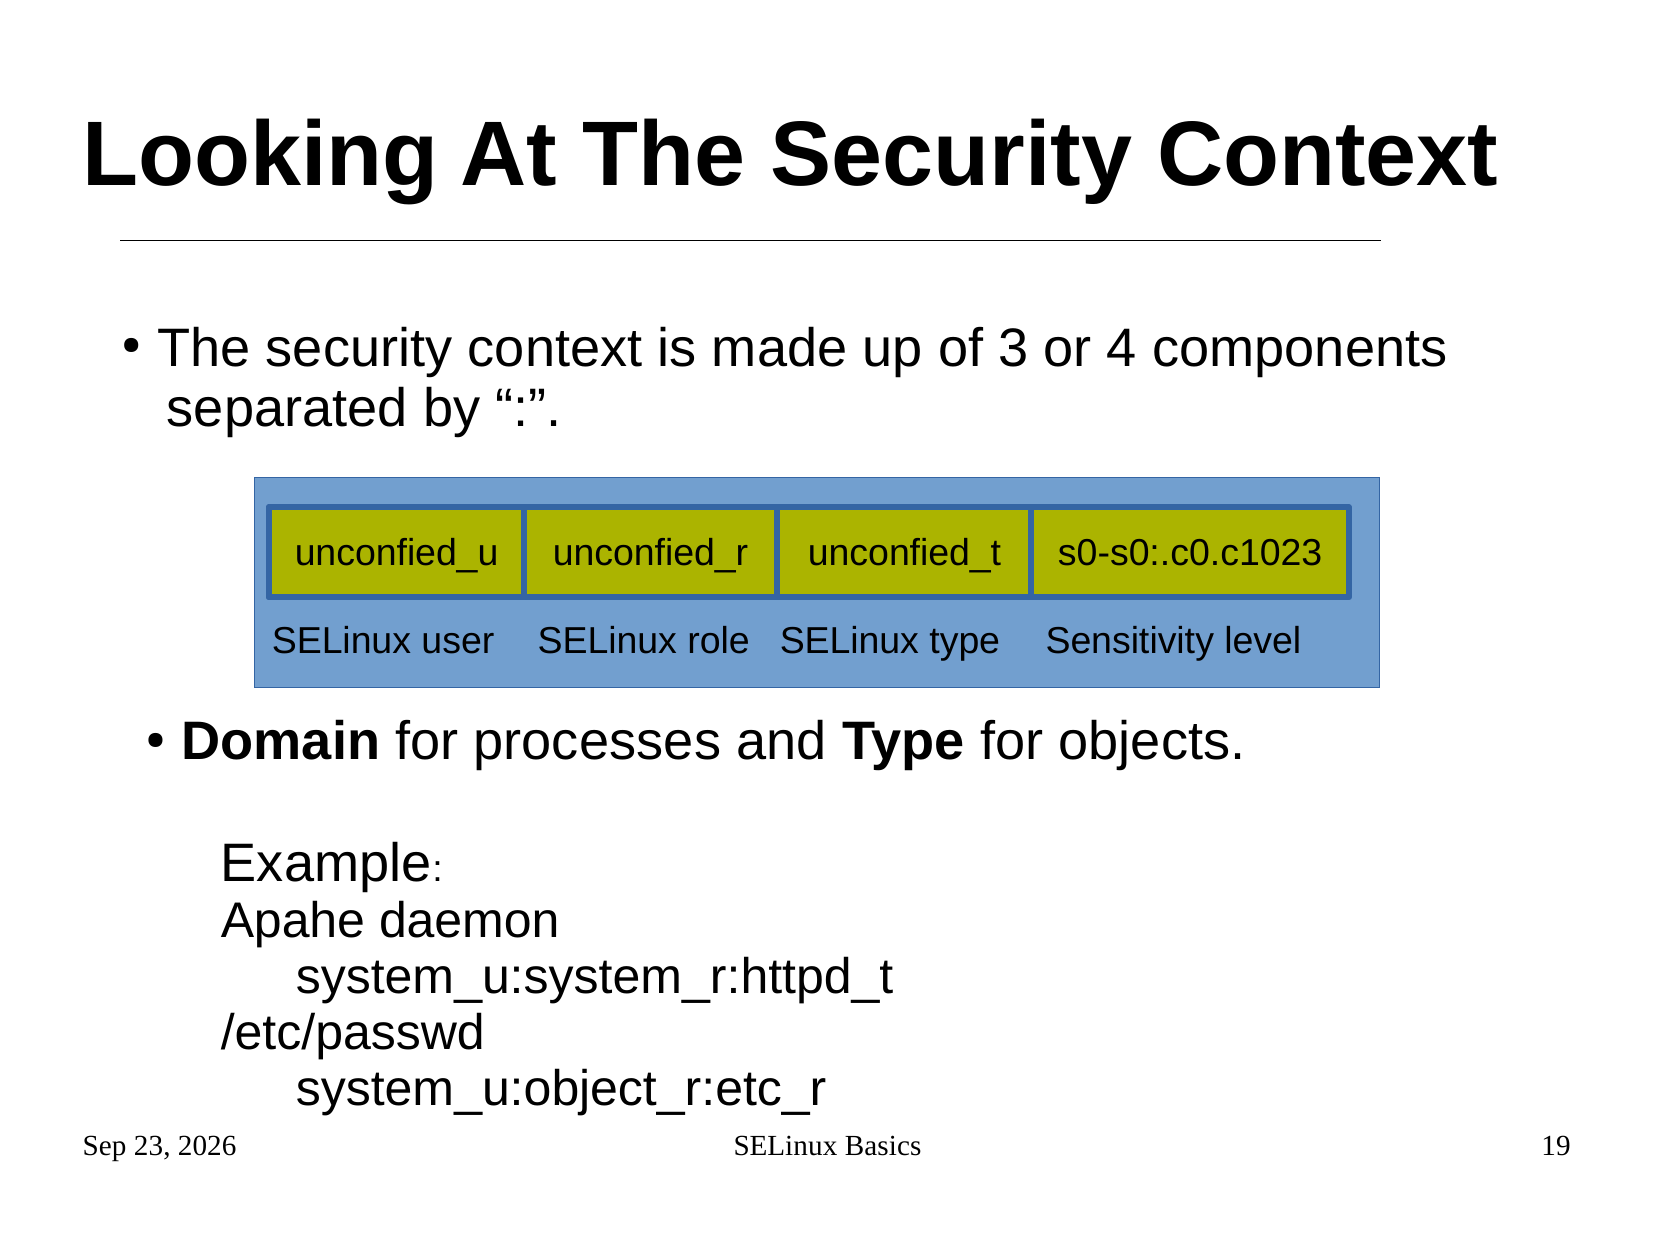

# Looking At The Security Context
The security context is made up of 3 or 4 components
 separated by “:”.
unconfied_u
unconfied_u
unconfied_r
unconfied_t
s0-s0:.c0.c1023
SELinux user
SELinux role
SELinux type
Sensitivity level
Domain for processes and Type for objects.
	Example:
	Apahe daemon
		system_u:system_r:httpd_t
	/etc/passwd
		system_u:object_r:etc_r
SELinux Basics
19